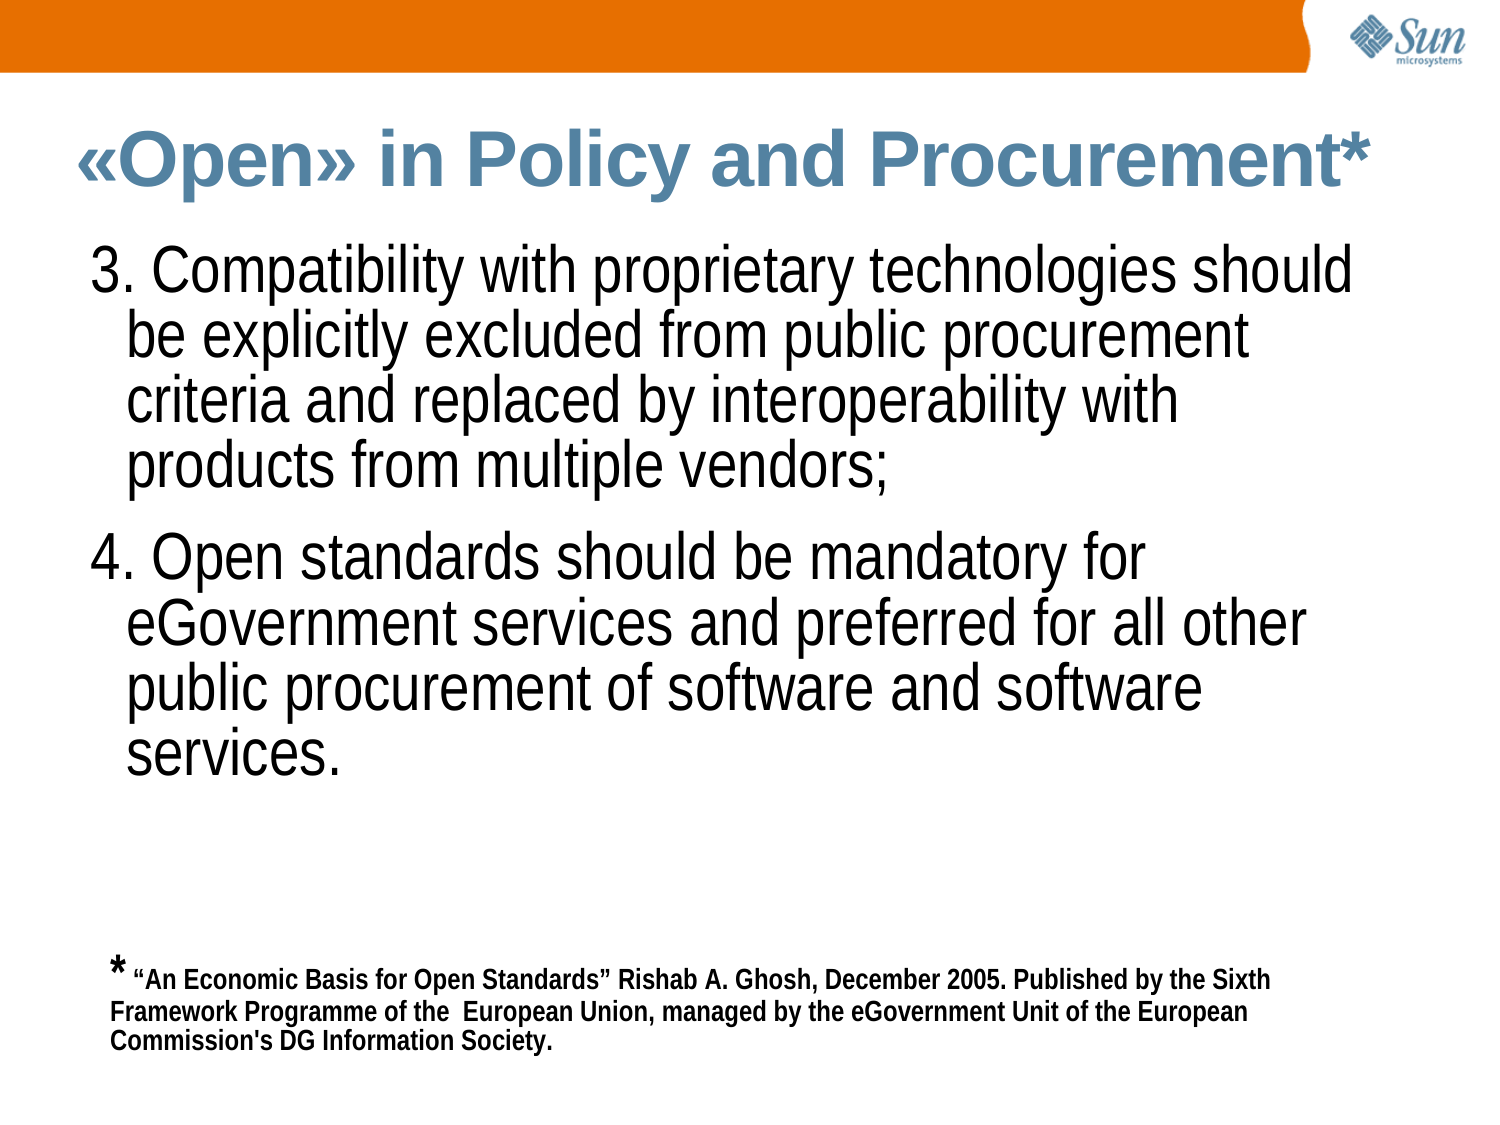

# «Open» in Policy and Procurement*
3. Compatibility with proprietary technologies should be explicitly excluded from public procurement criteria and replaced by interoperability with products from multiple vendors;
4. Open standards should be mandatory for eGovernment services and preferred for all other public procurement of software and software services.
* “An Economic Basis for Open Standards” Rishab A. Ghosh, December 2005. Published by the Sixth Framework Programme of the European Union, managed by the eGovernment Unit of the European Commission's DG Information Society.